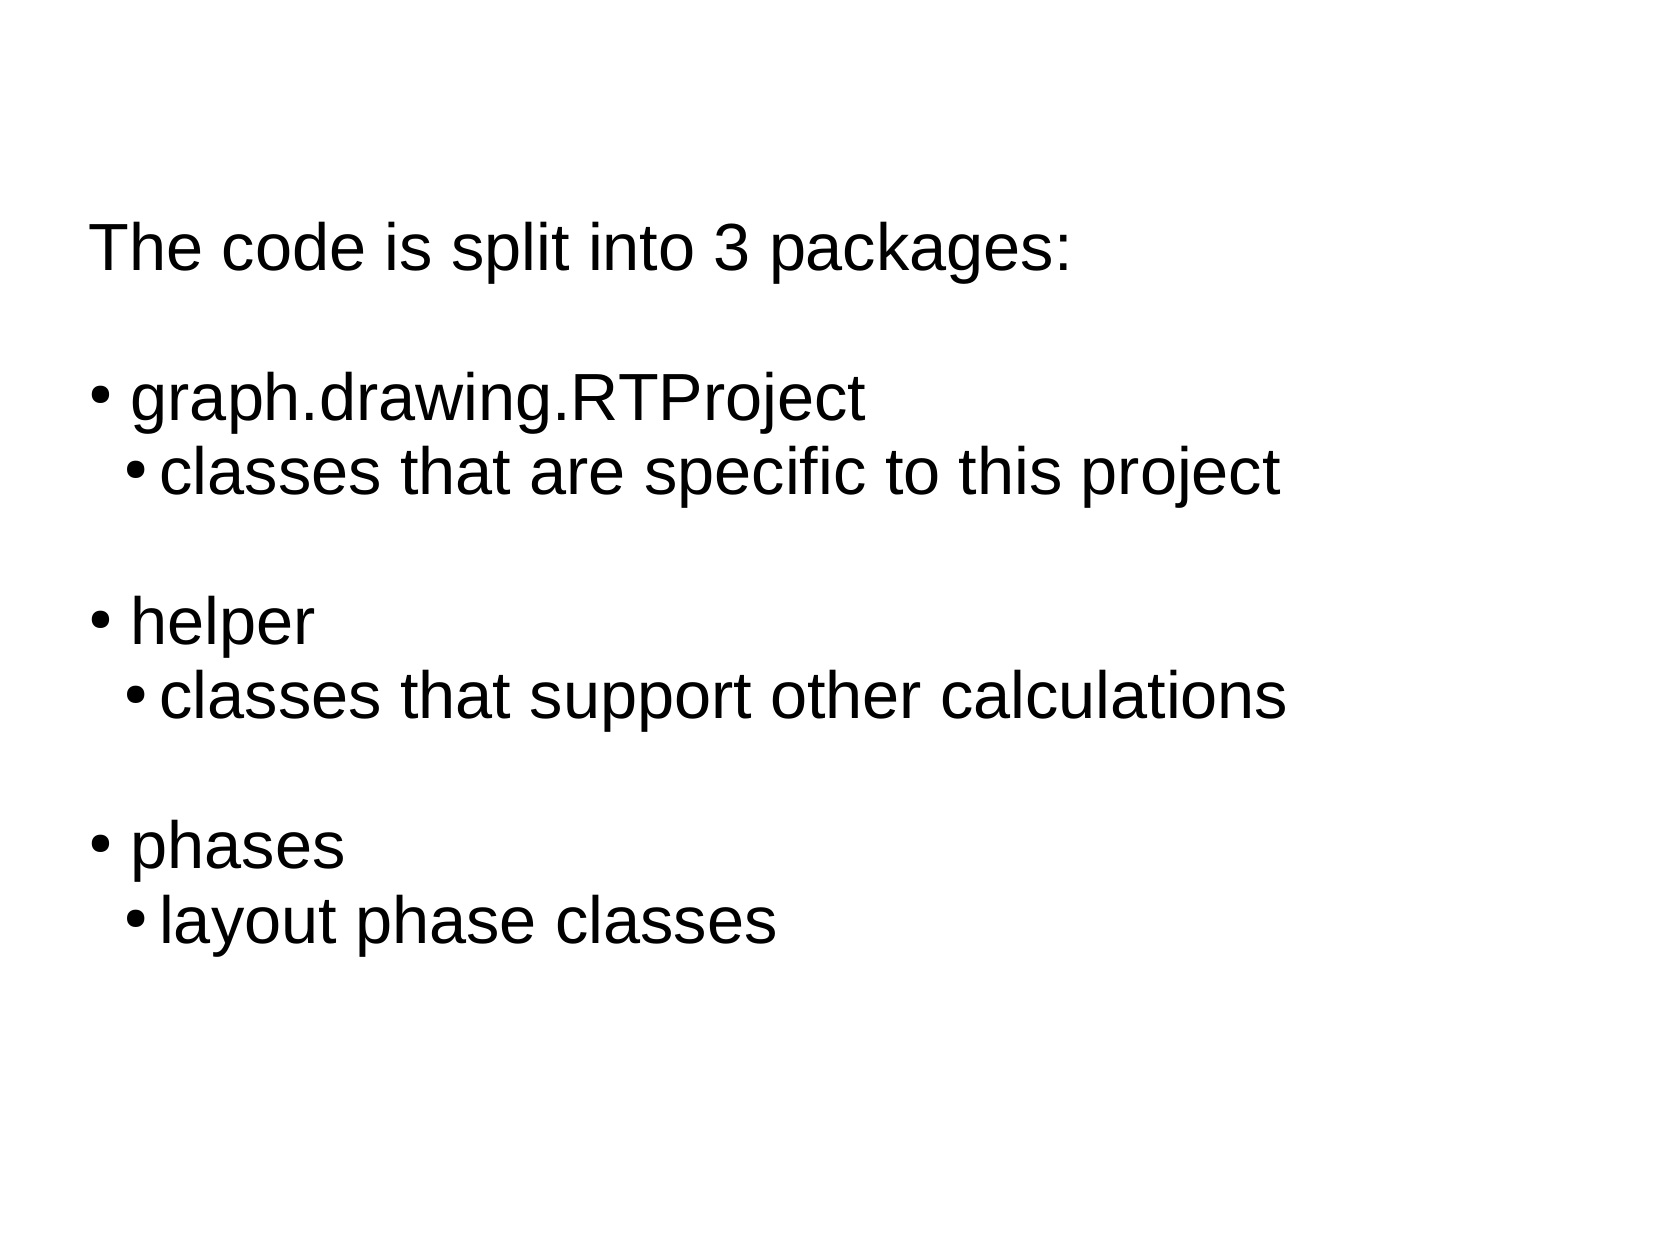

# The code is split into 3 packages:
 graph.drawing.RTProject
classes that are specific to this project
 helper
classes that support other calculations
 phases
layout phase classes